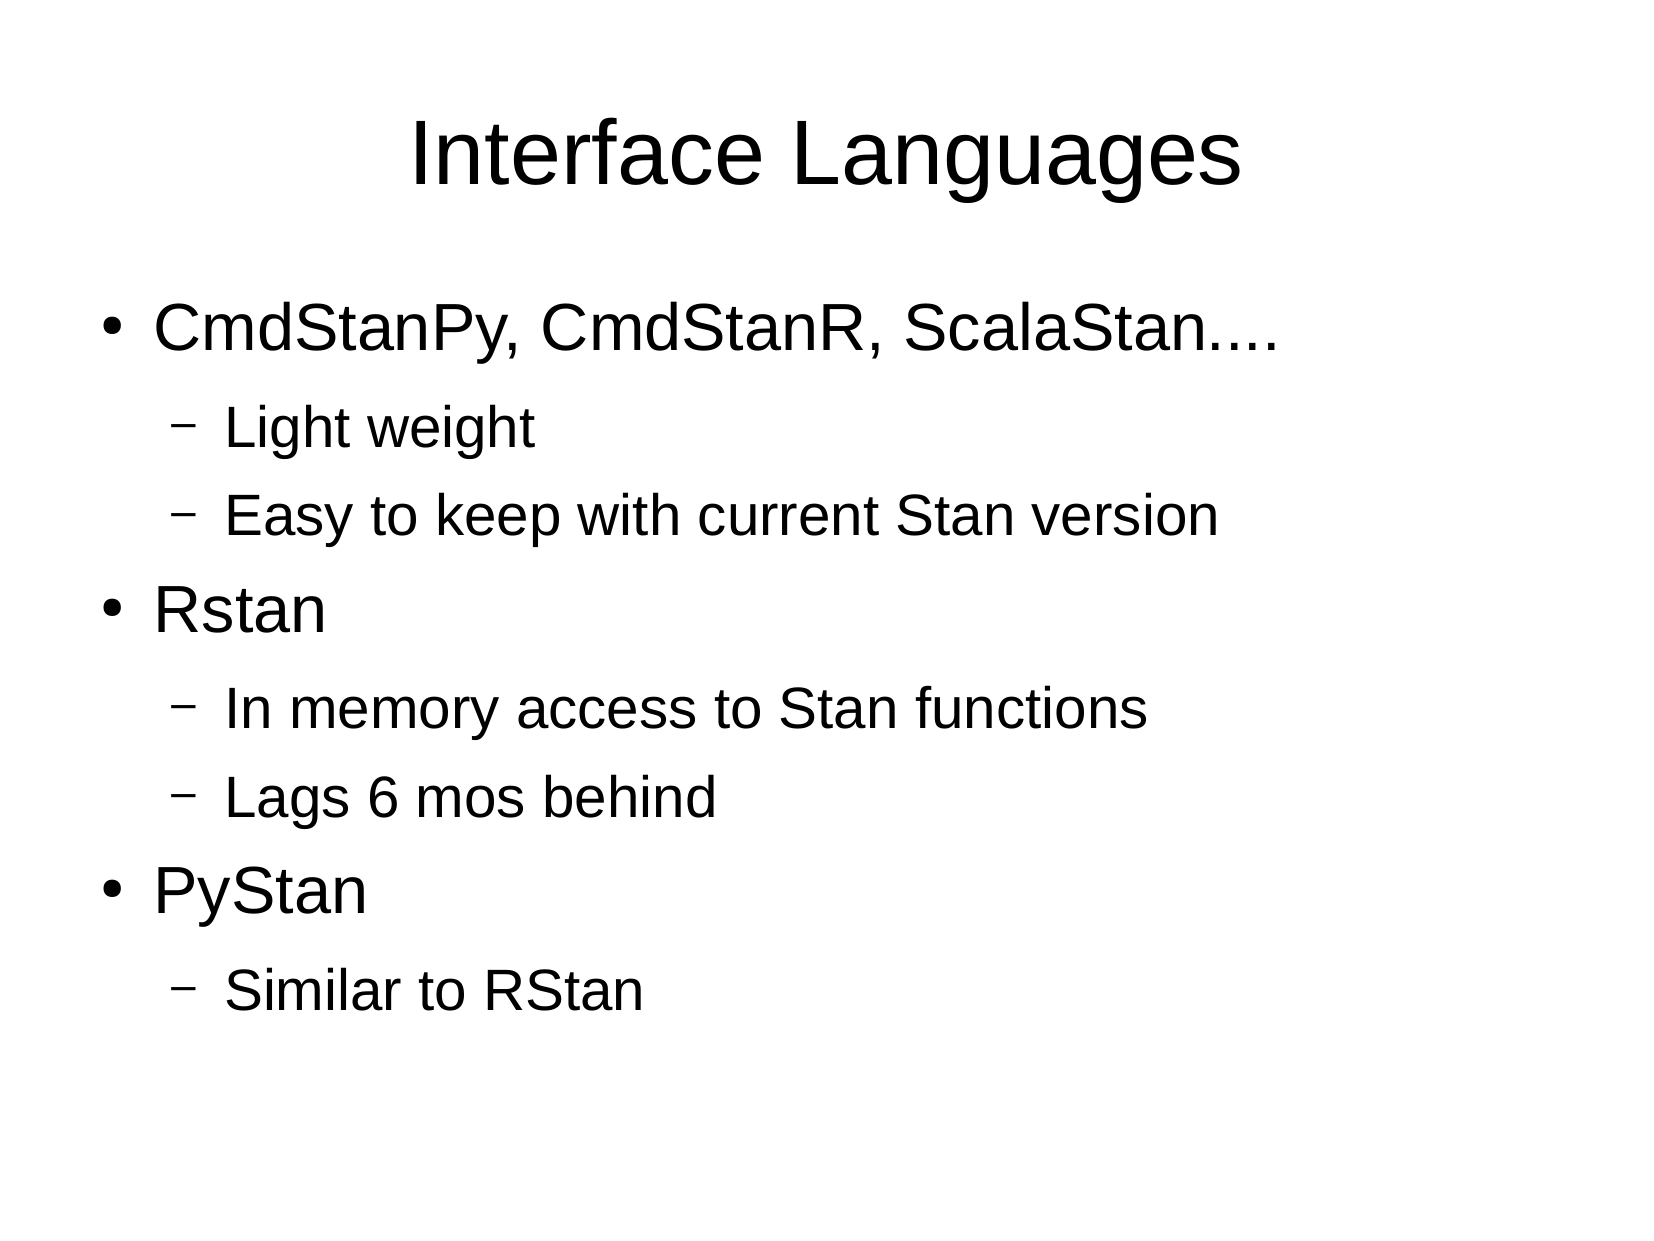

# Interface Languages
CmdStanPy, CmdStanR, ScalaStan....
Light weight
Easy to keep with current Stan version
Rstan
In memory access to Stan functions
Lags 6 mos behind
PyStan
Similar to RStan